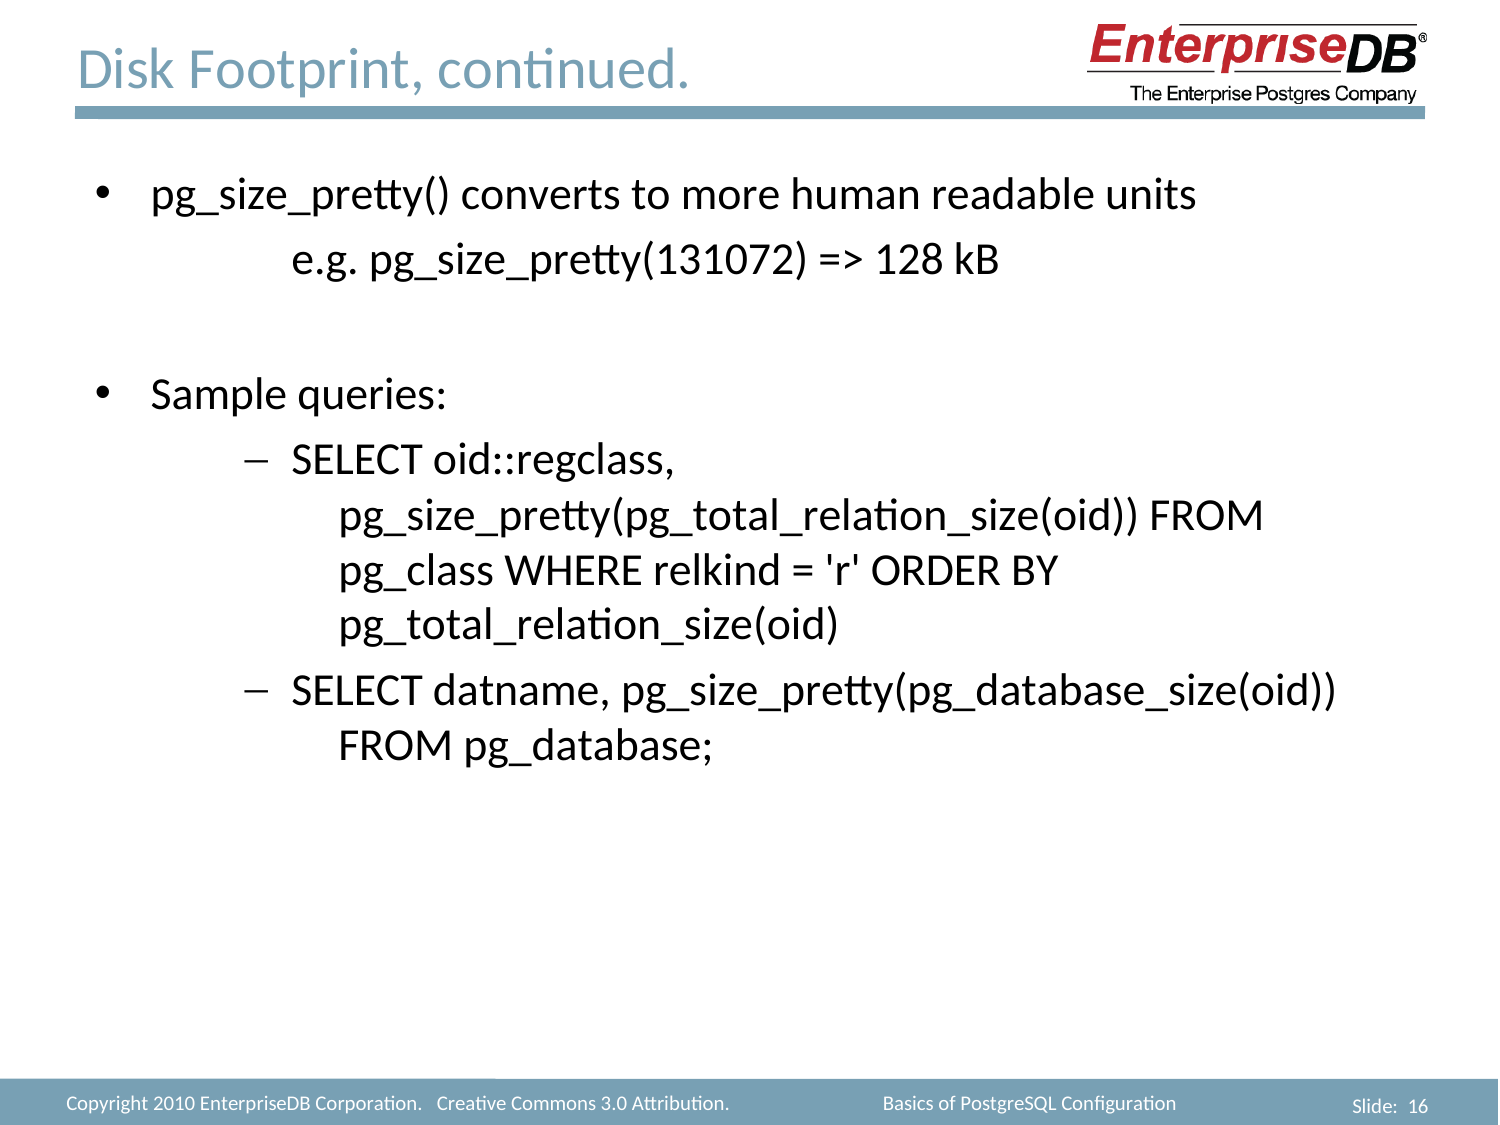

# Disk Footprint, continued.
pg_size_pretty() converts to more human readable units
e.g. pg_size_pretty(131072) => 128 kB
Sample queries:
SELECT oid::regclass, pg_size_pretty(pg_total_relation_size(oid)) FROM pg_class WHERE relkind = 'r' ORDER BY pg_total_relation_size(oid)
SELECT datname, pg_size_pretty(pg_database_size(oid)) FROM pg_database;